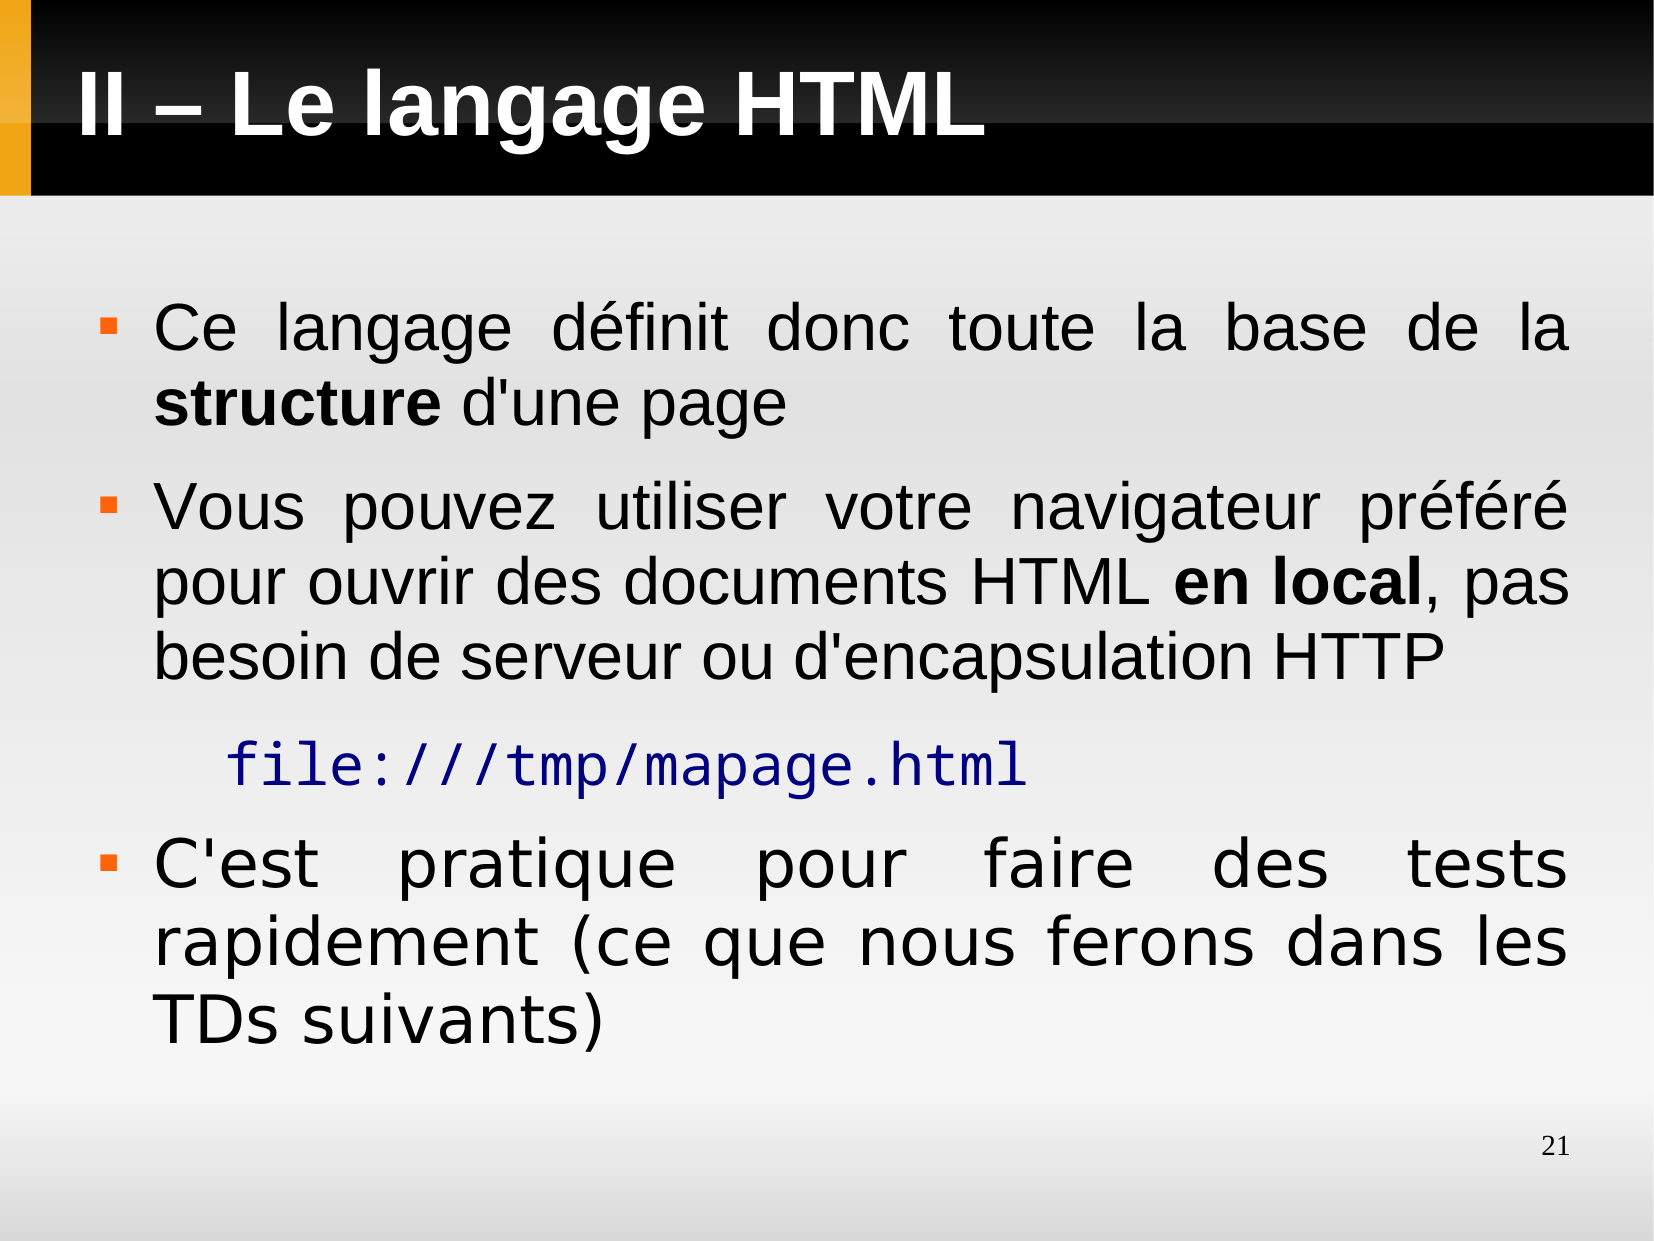

# II – Le langage HTML
Ce langage définit donc toute la base de la structure d'une page
Vous pouvez utiliser votre navigateur préféré pour ouvrir des documents HTML en local, pas besoin de serveur ou d'encapsulation HTTP
file:///tmp/mapage.html
C'est pratique pour faire des tests rapidement (ce que nous ferons dans les TDs suivants)
21